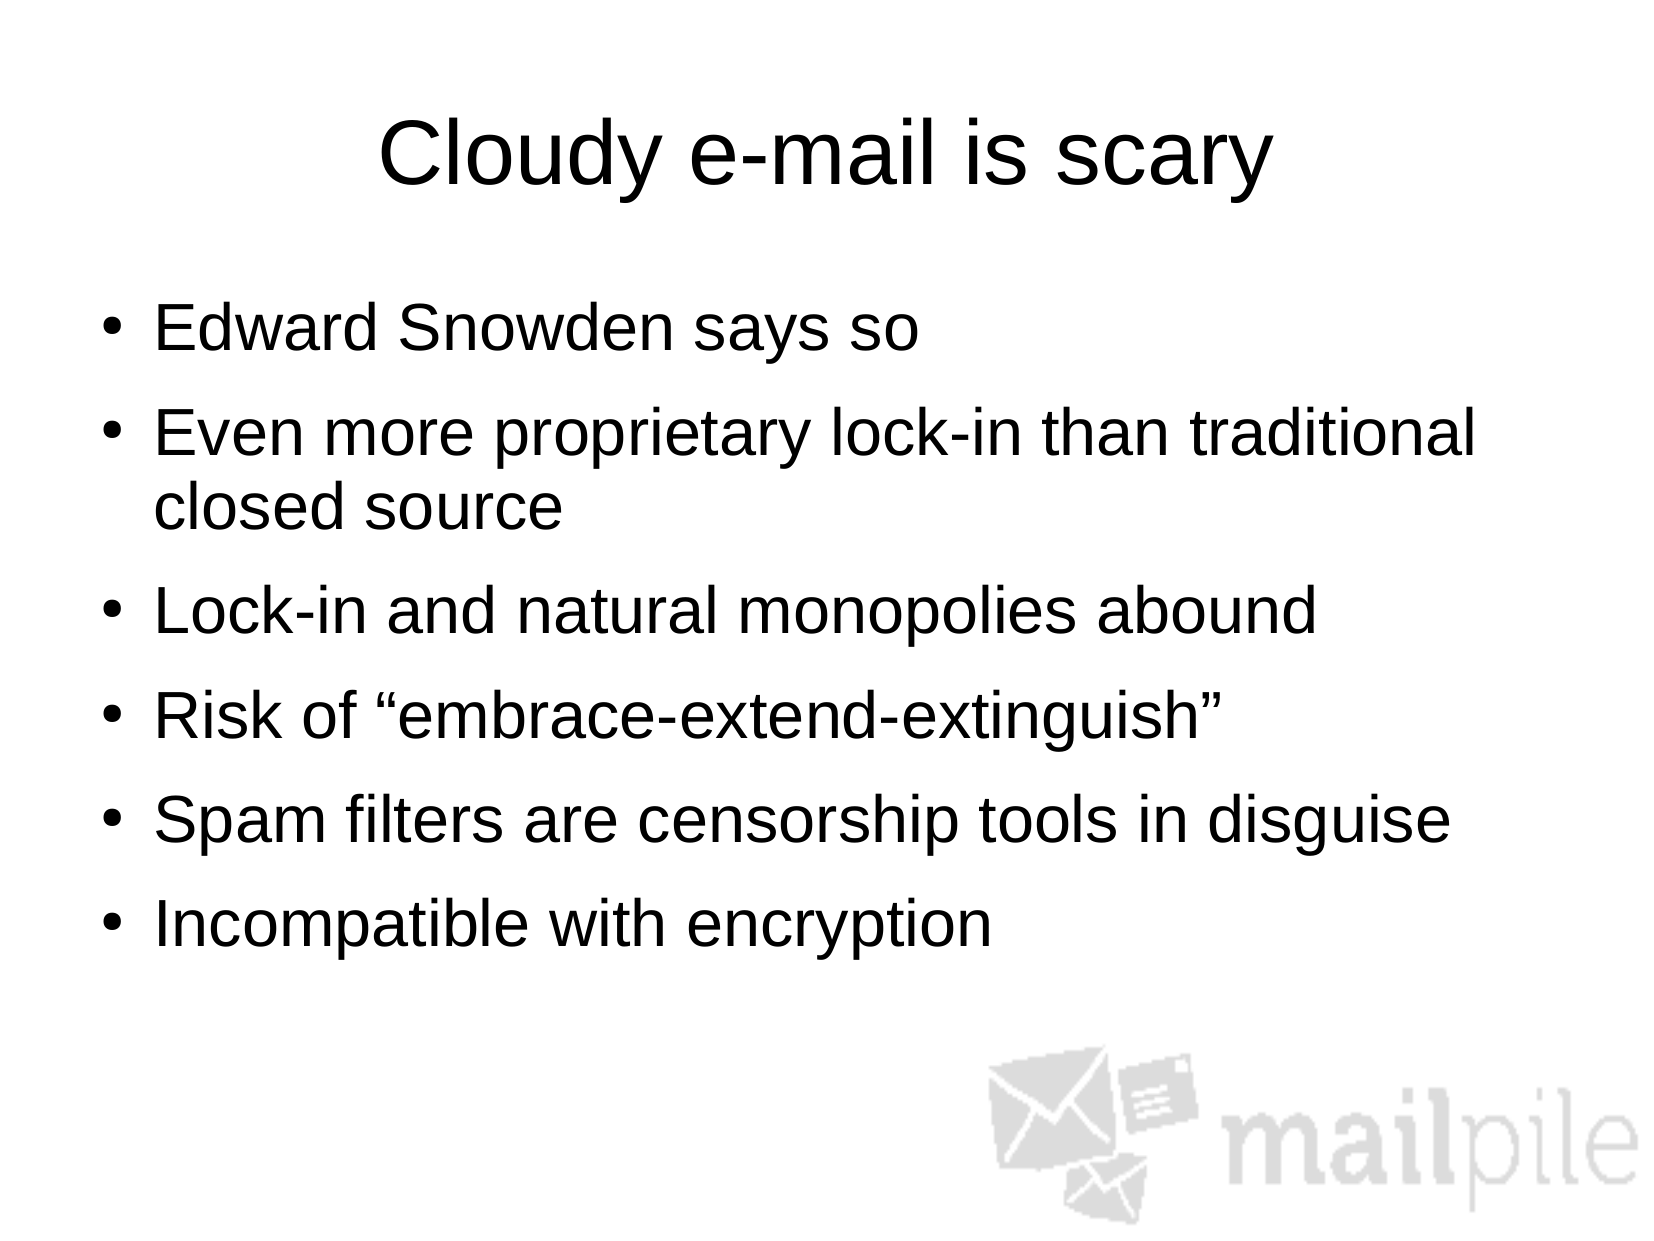

# Cloudy e-mail is scary
Edward Snowden says so
Even more proprietary lock-in than traditional closed source
Lock-in and natural monopolies abound
Risk of “embrace-extend-extinguish”
Spam filters are censorship tools in disguise
Incompatible with encryption